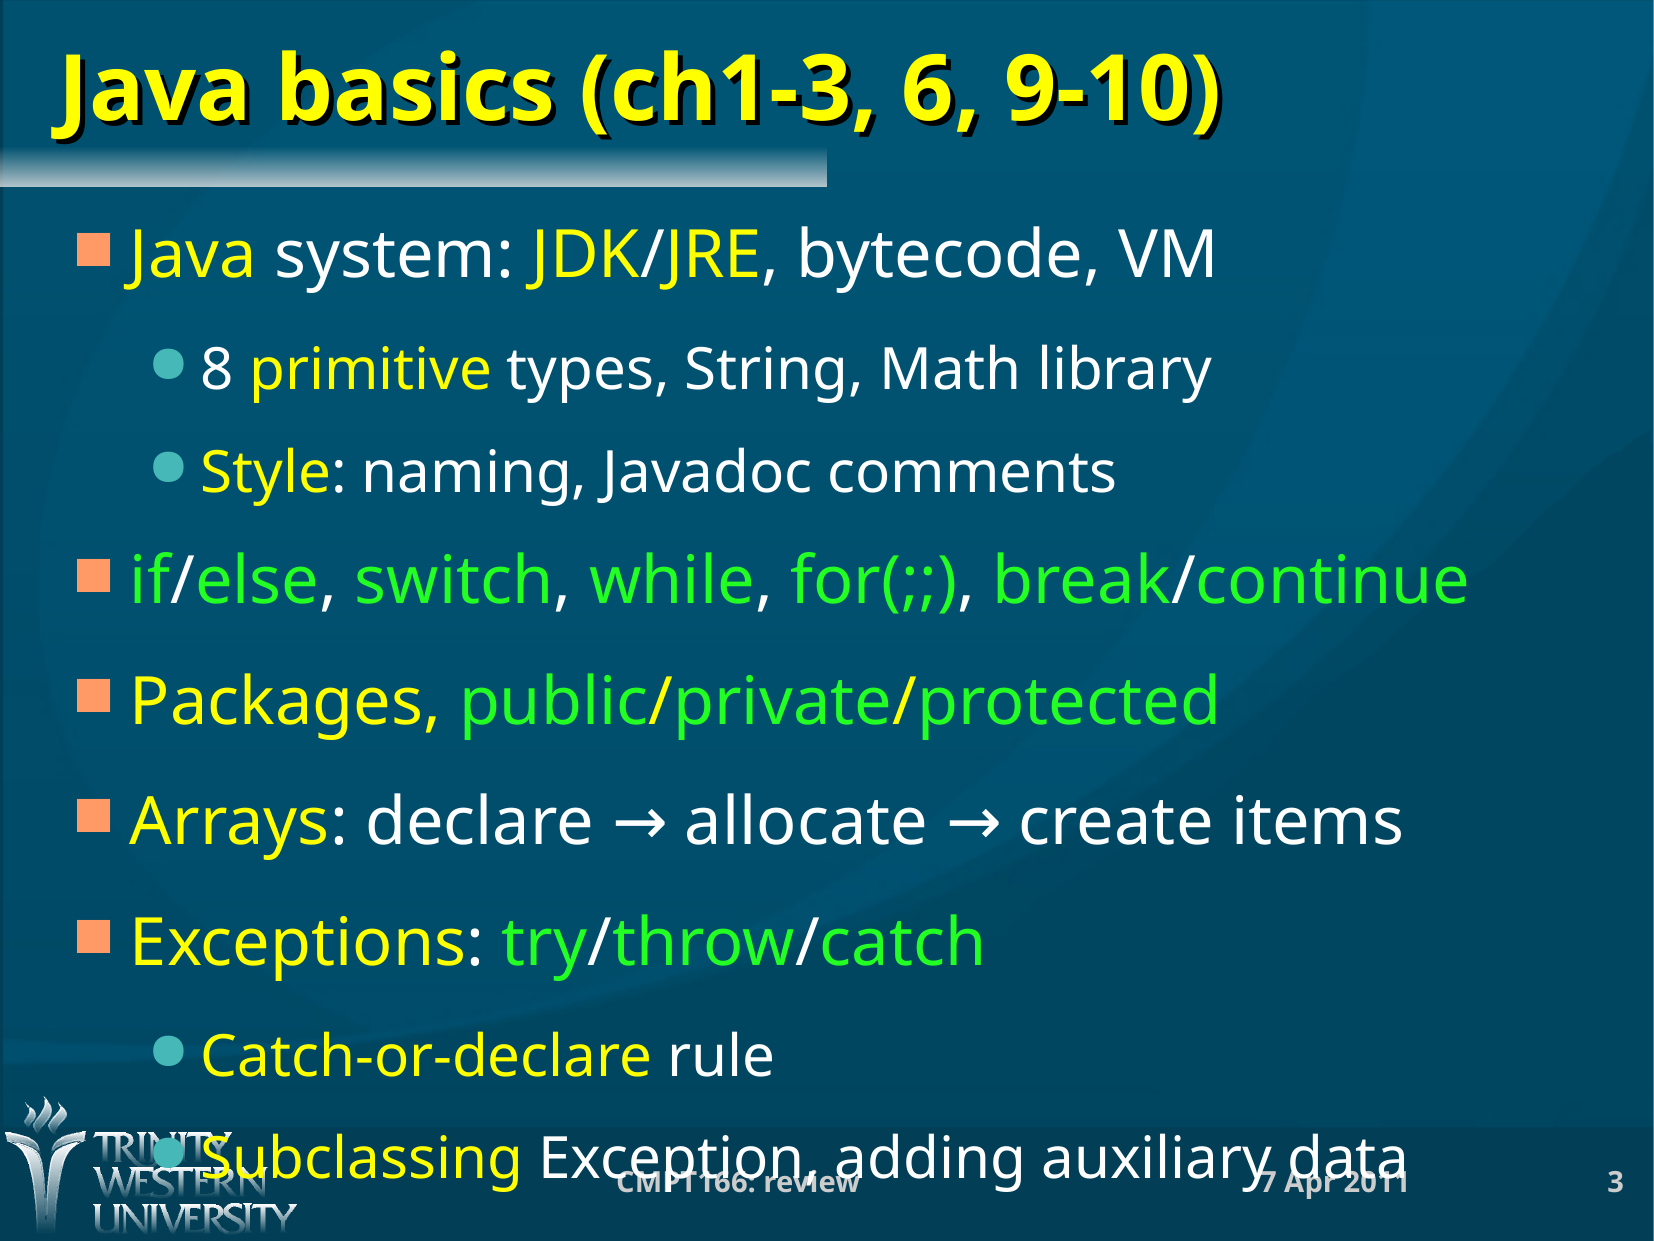

# Java basics (ch1-3, 6, 9-10)
Java system: JDK/JRE, bytecode, VM
8 primitive types, String, Math library
Style: naming, Javadoc comments
if/else, switch, while, for(;;), break/continue
Packages, public/private/protected
Arrays: declare → allocate → create items
Exceptions: try/throw/catch
Catch-or-declare rule
Subclassing Exception, adding auxiliary data
CMPT166: review
7 Apr 2011
3